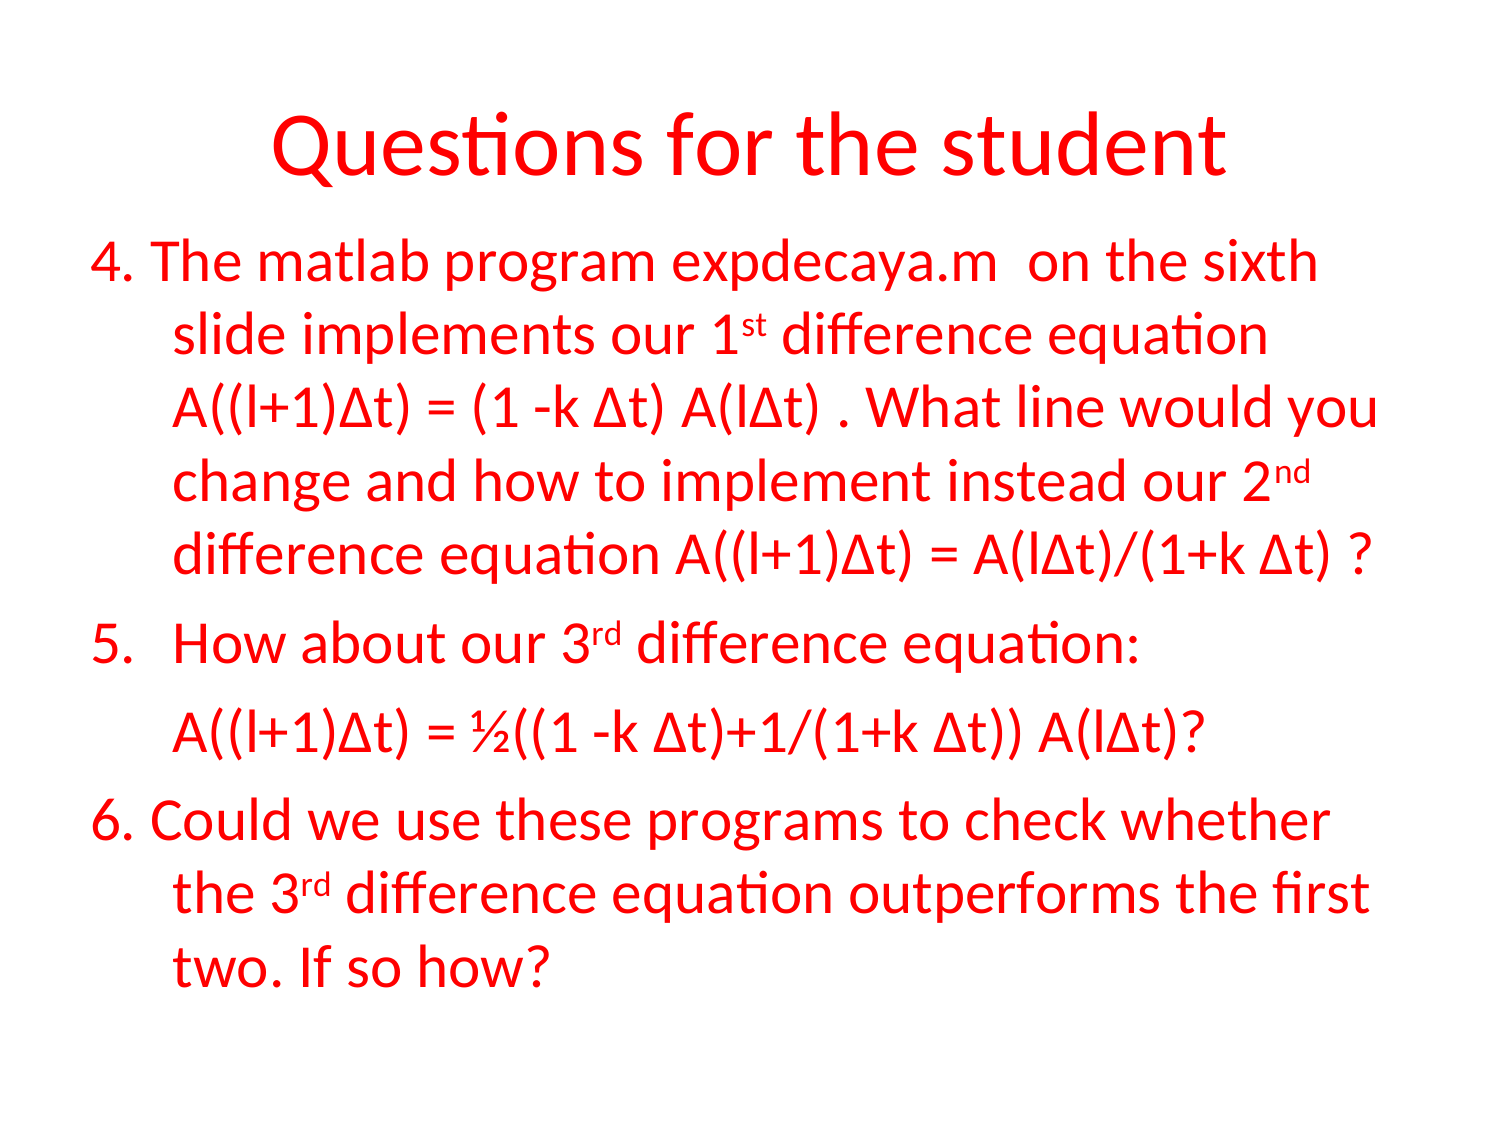

# Questions for the student
4. The matlab program expdecaya.m on the sixth slide implements our 1st difference equation A((l+1)Δt) = (1 -k Δt) A(lΔt) . What line would you change and how to implement instead our 2nd difference equation A((l+1)Δt) = A(lΔt)/(1+k Δt) ?
5.	How about our 3rd difference equation:
 A((l+1)Δt) = ½((1 -k Δt)+1/(1+k Δt)) A(lΔt)?
6. Could we use these programs to check whether the 3rd difference equation outperforms the first two. If so how?